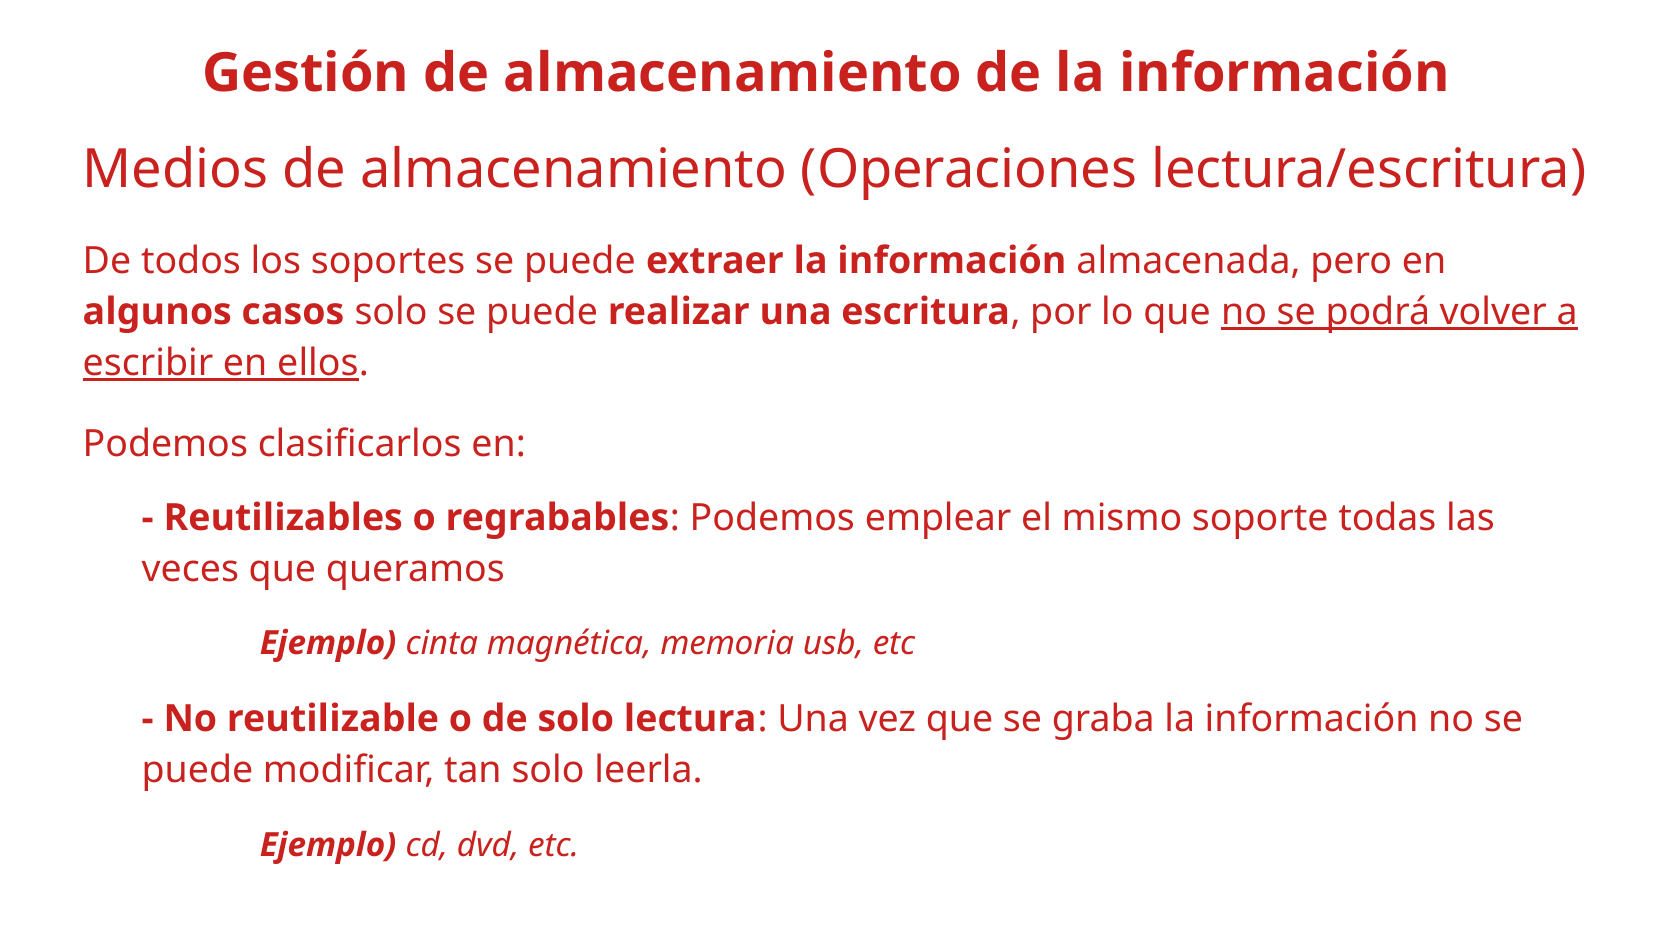

# Gestión de almacenamiento de la información
Medios de almacenamiento (Operaciones lectura/escritura)
De todos los soportes se puede extraer la información almacenada, pero en algunos casos solo se puede realizar una escritura, por lo que no se podrá volver a escribir en ellos.
Podemos clasificarlos en:
- Reutilizables o regrabables: Podemos emplear el mismo soporte todas las veces que queramos
Ejemplo) cinta magnética, memoria usb, etc
- No reutilizable o de solo lectura: Una vez que se graba la información no se puede modificar, tan solo leerla.
Ejemplo) cd, dvd, etc.